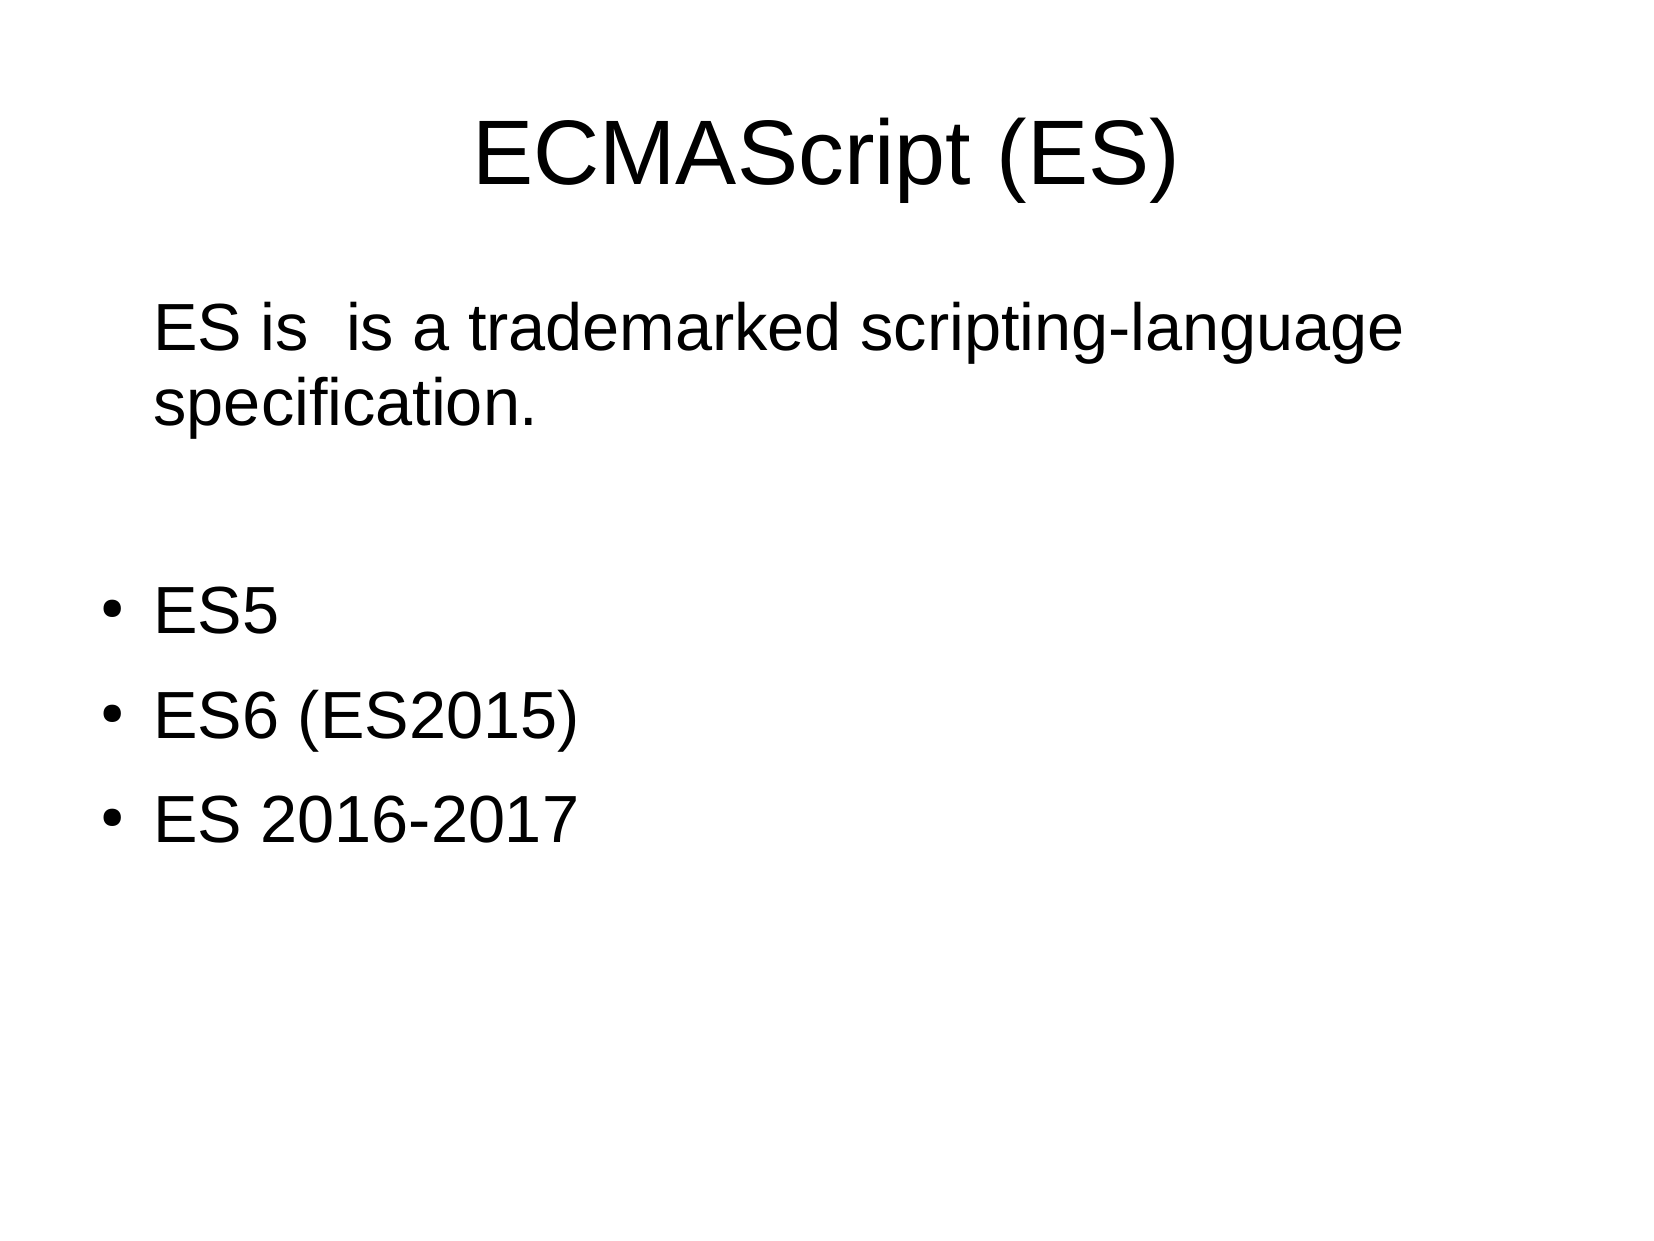

# ECMAScript (ES)
ES is is a trademarked scripting-language specification.
ES5
ES6 (ES2015)
ES 2016-2017